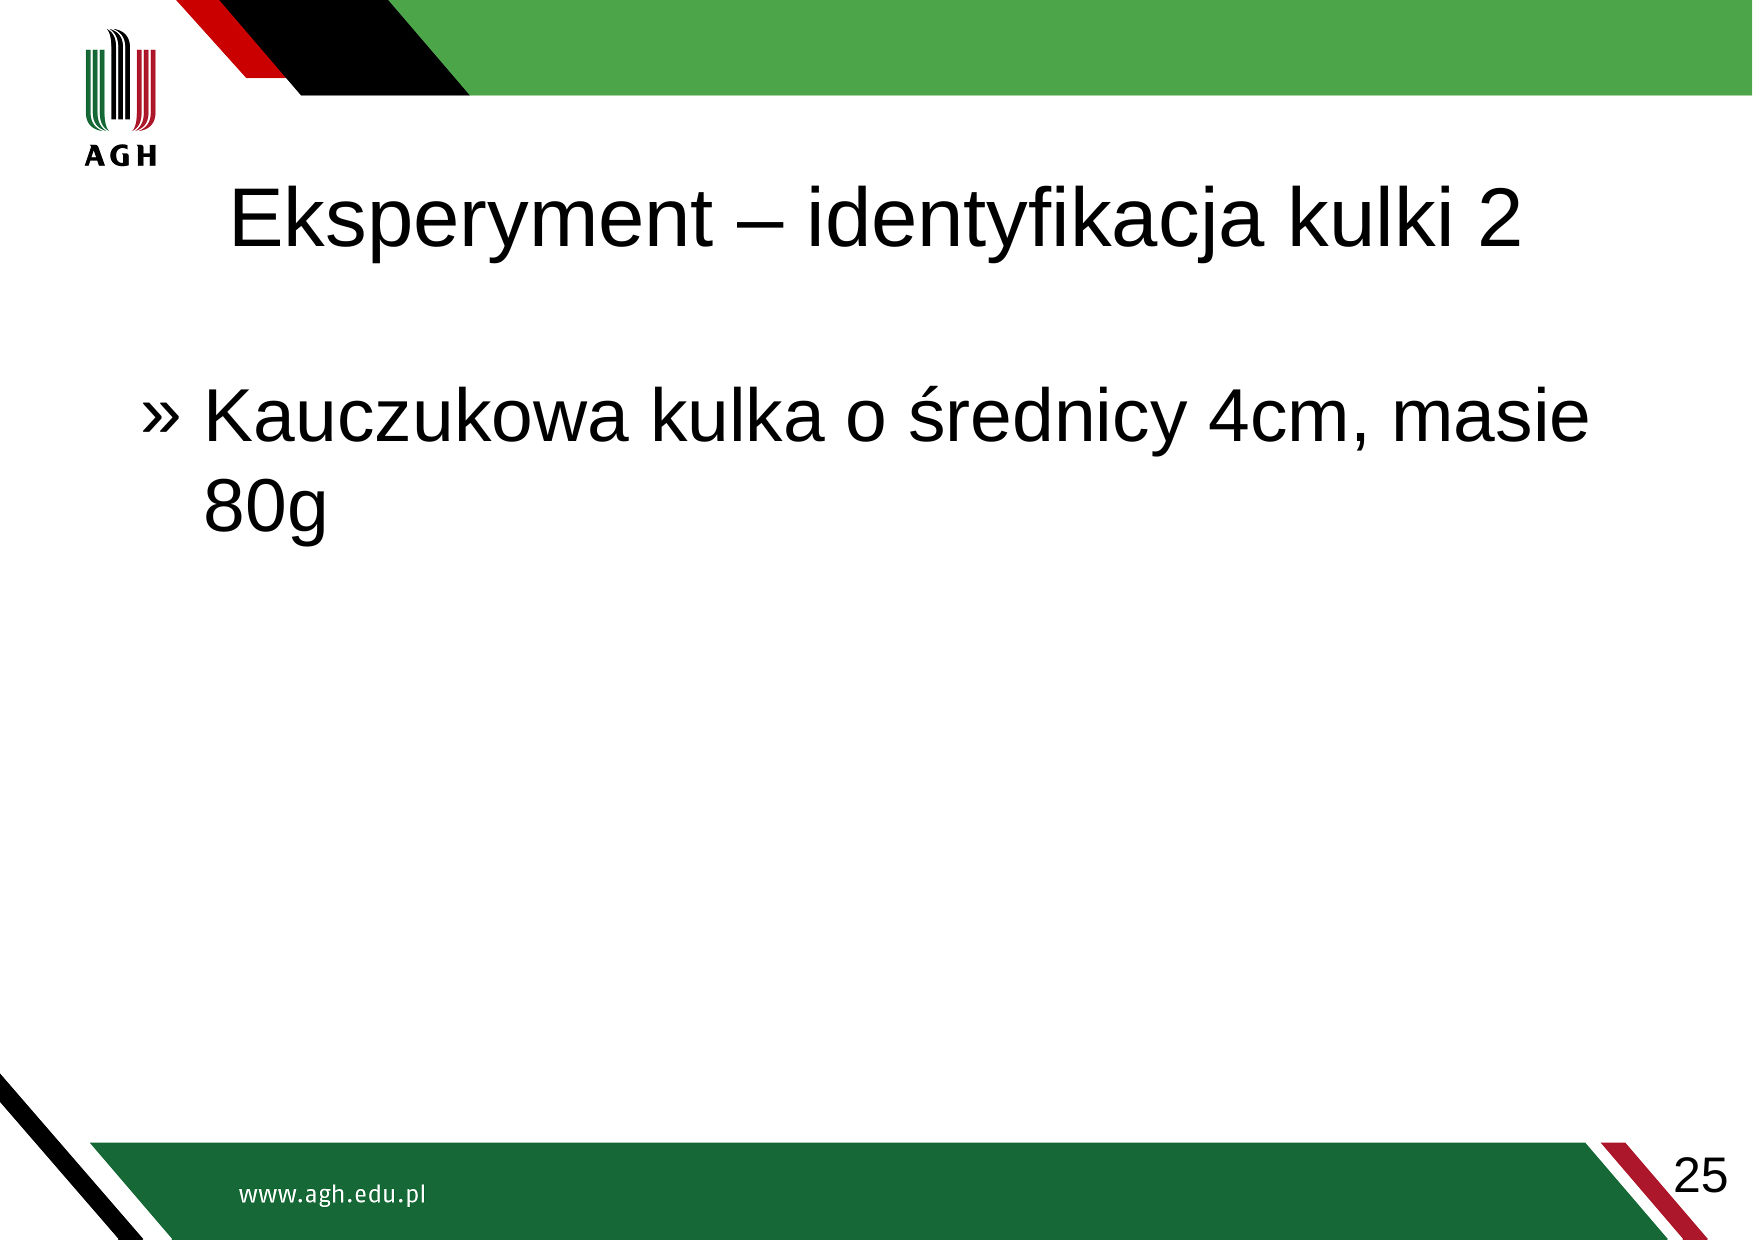

# Eksperyment – identyfikacja kulki 2
Kauczukowa kulka o średnicy 4cm, masie 80g
25